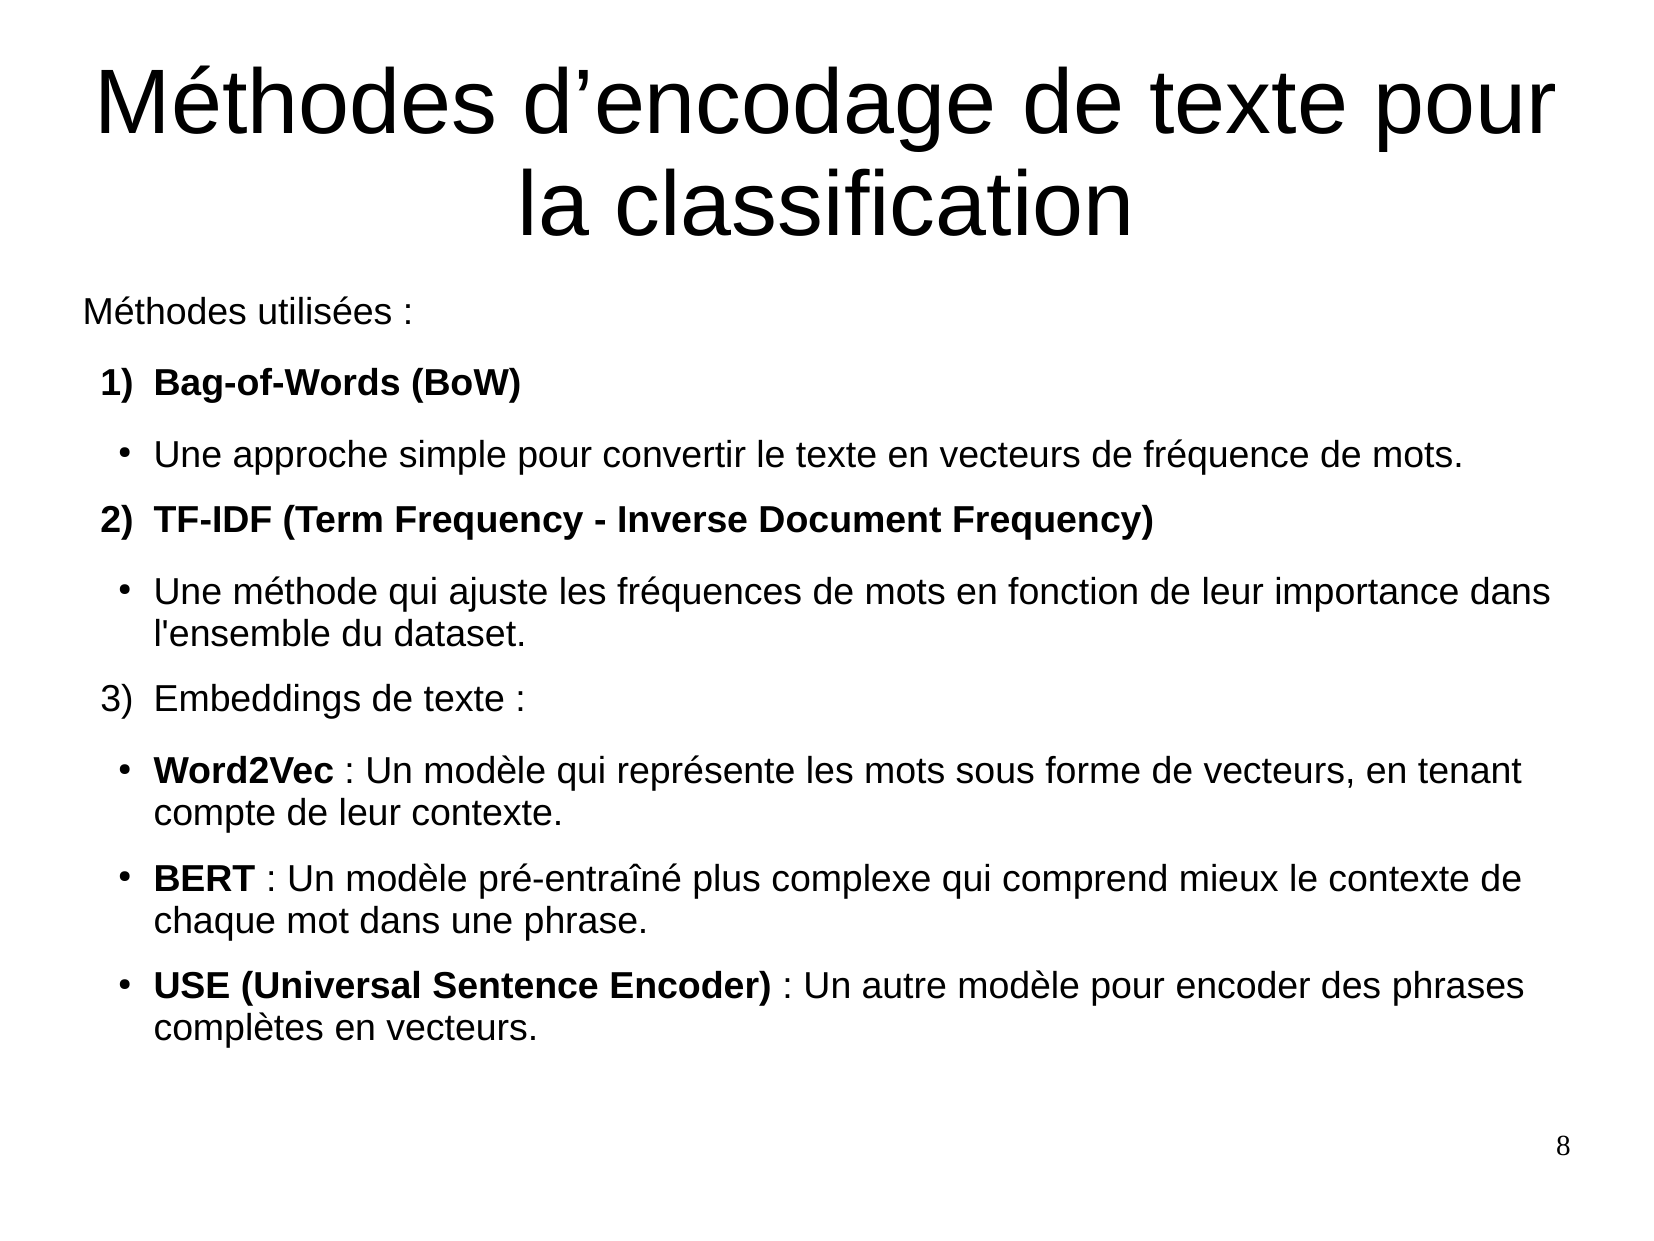

# Méthodes d’encodage de texte pour la classification
Méthodes utilisées :
Bag-of-Words (BoW)
Une approche simple pour convertir le texte en vecteurs de fréquence de mots.
TF-IDF (Term Frequency - Inverse Document Frequency)
Une méthode qui ajuste les fréquences de mots en fonction de leur importance dans l'ensemble du dataset.
Embeddings de texte :
Word2Vec : Un modèle qui représente les mots sous forme de vecteurs, en tenant compte de leur contexte.
BERT : Un modèle pré-entraîné plus complexe qui comprend mieux le contexte de chaque mot dans une phrase.
USE (Universal Sentence Encoder) : Un autre modèle pour encoder des phrases complètes en vecteurs.
8